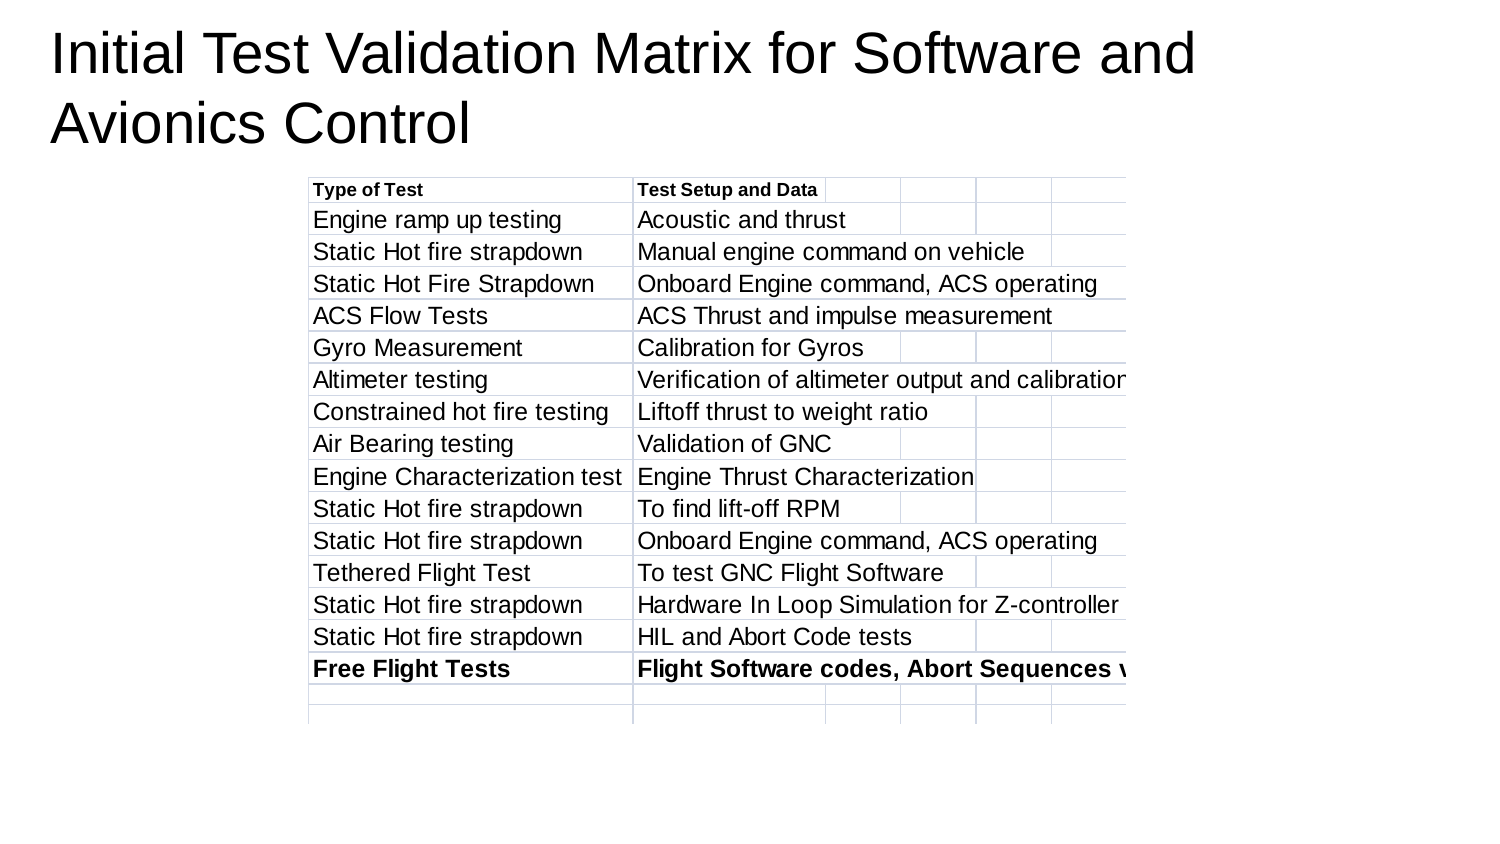

# Initial Test Validation Matrix for Software and Avionics Control